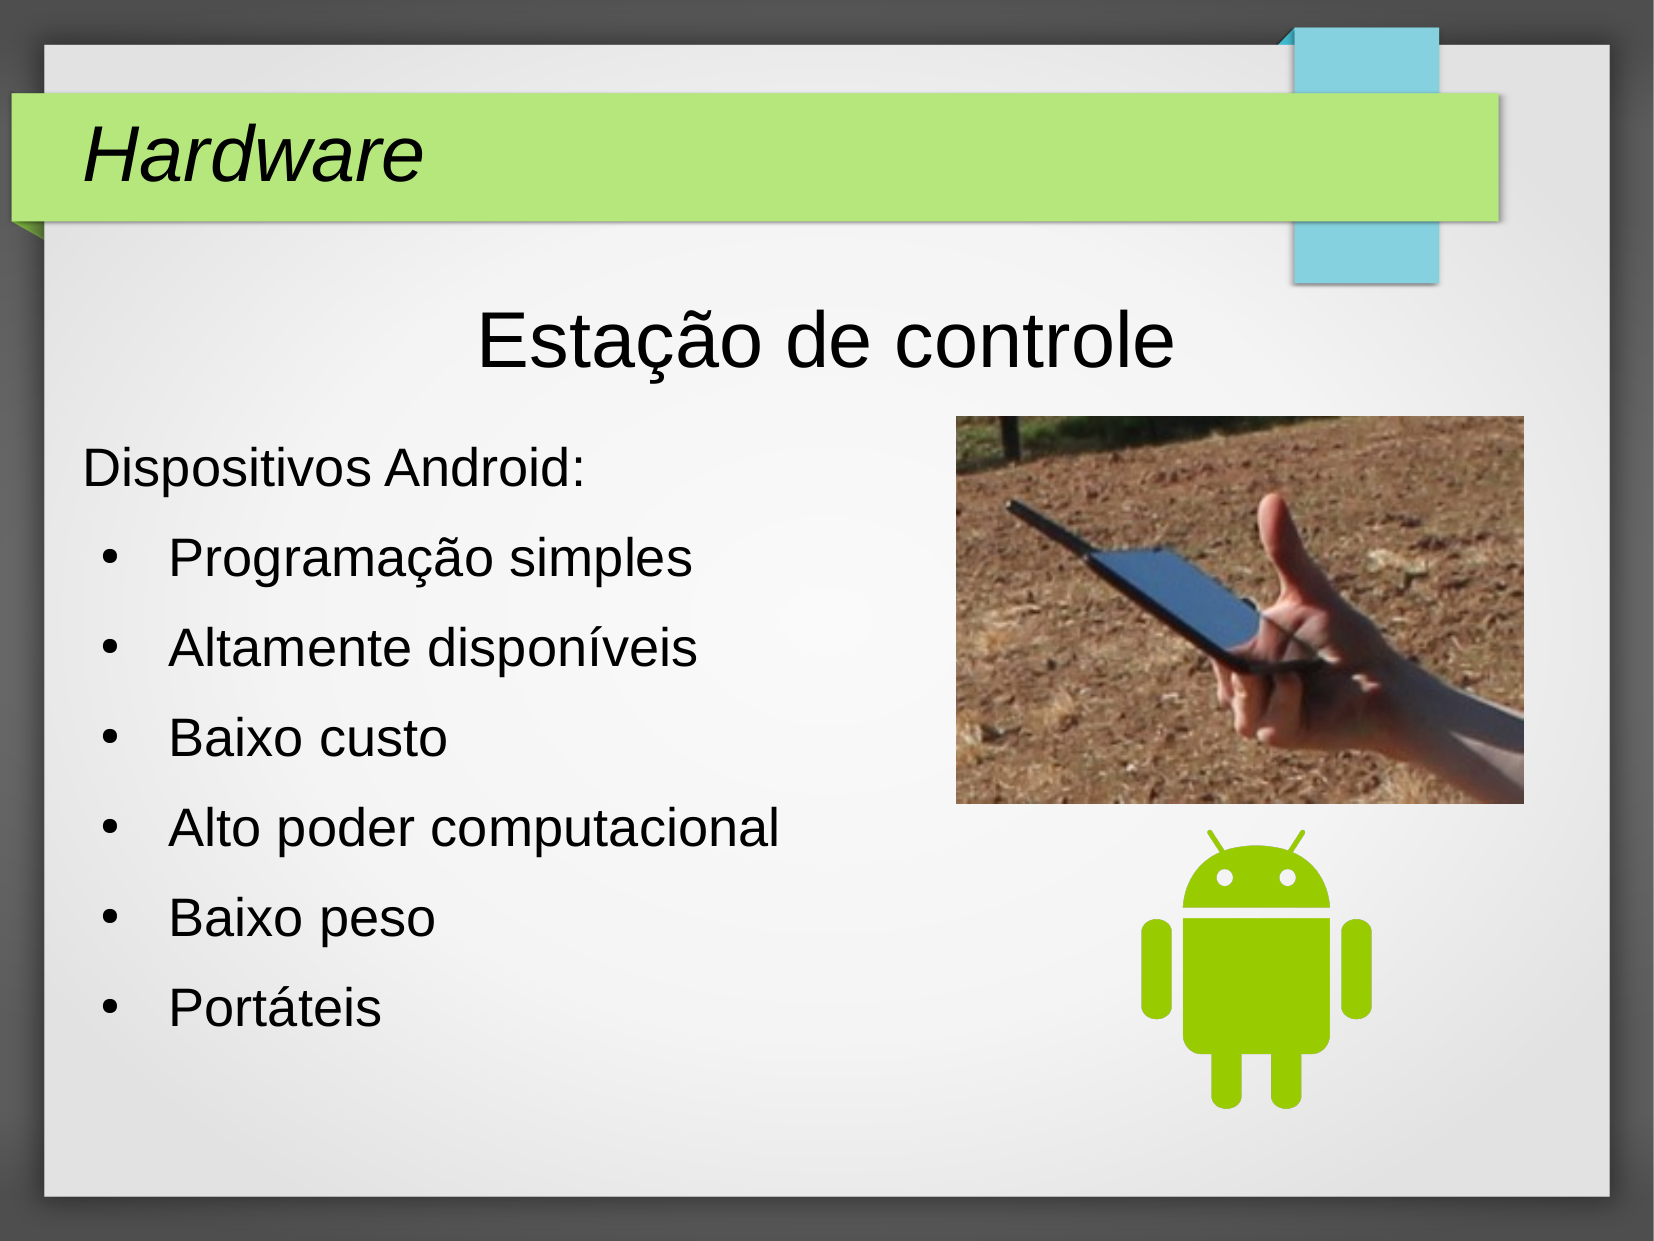

# Hardware
Estação de controle
Dispositivos Android:
 Programação simples
 Altamente disponíveis
 Baixo custo
 Alto poder computacional
 Baixo peso
 Portáteis